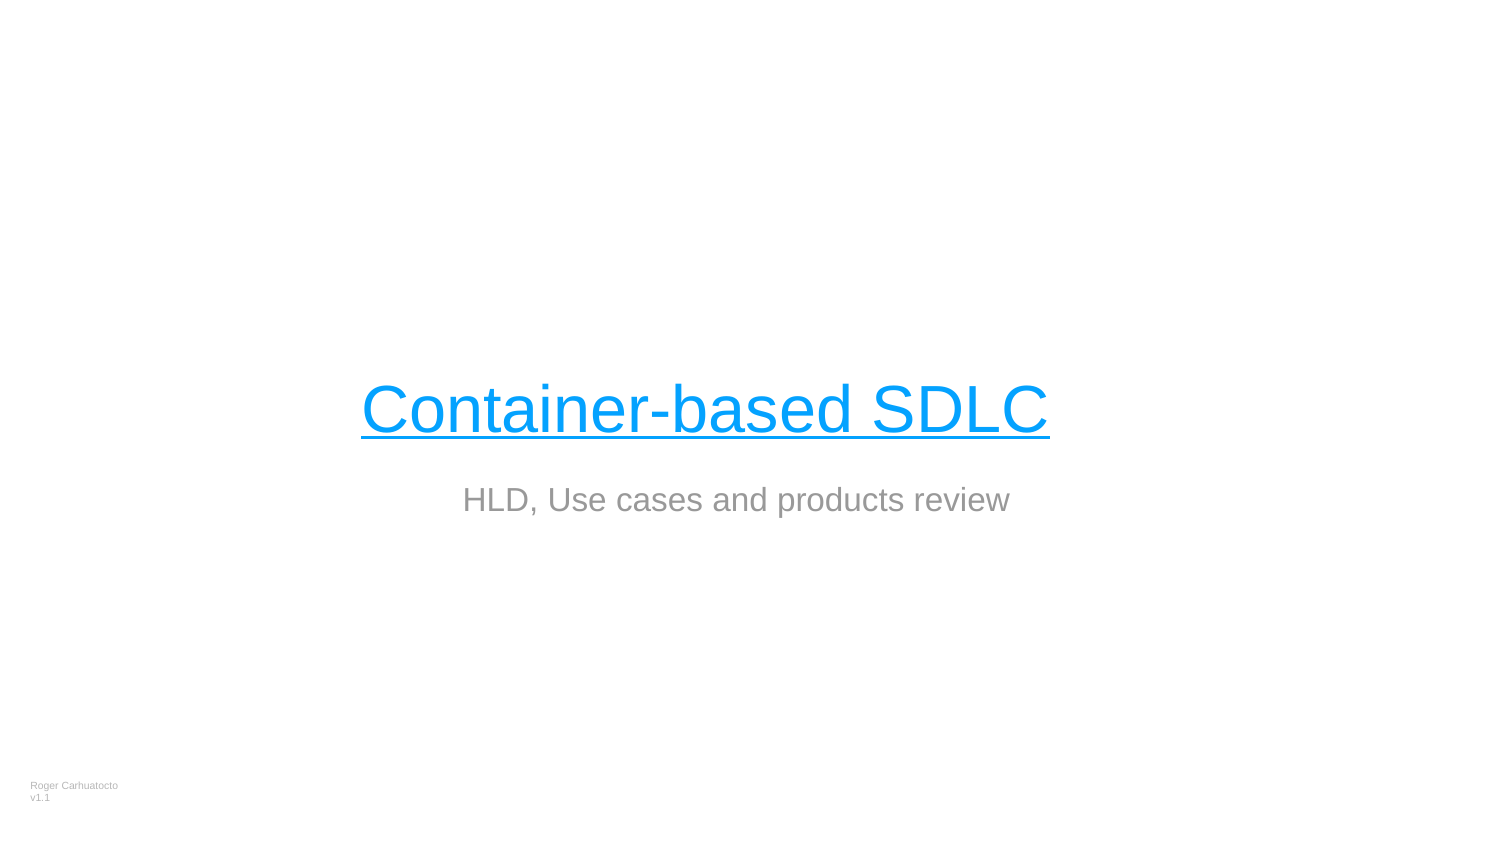

# Container-based SDLC
HLD, Use cases and products review
Roger Carhuatocto
v1.1